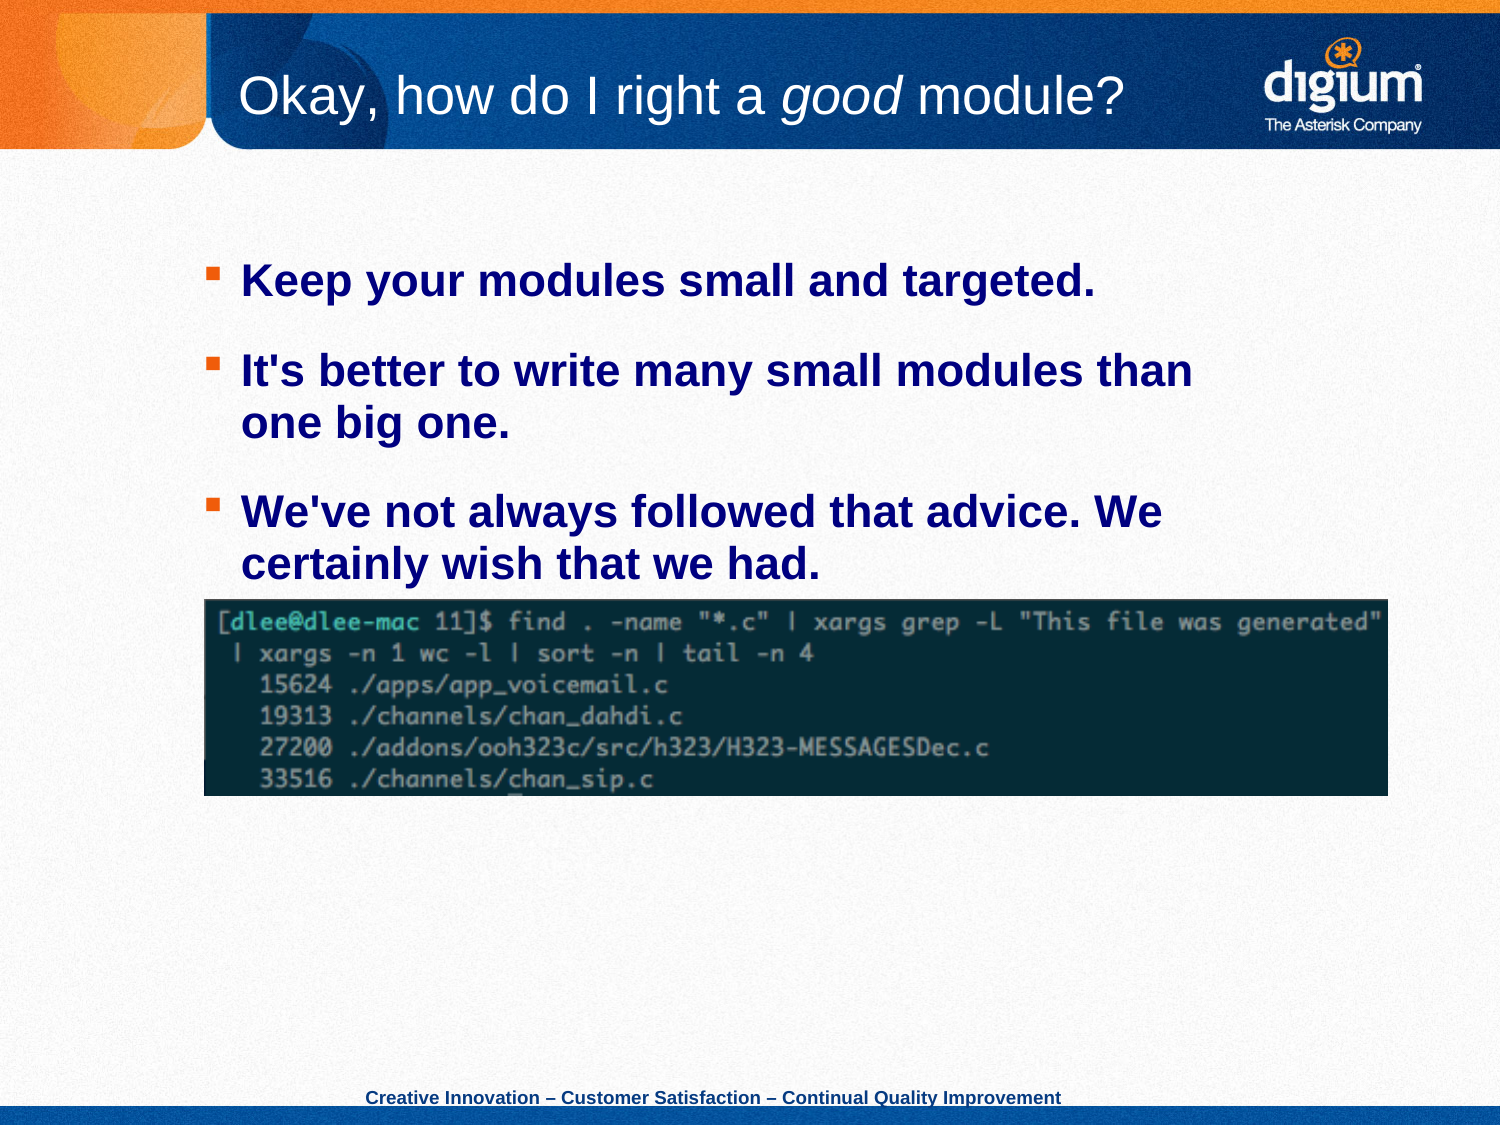

# Okay, how do I right a good module?
Keep your modules small and targeted.
It's better to write many small modules than one big one.
We've not always followed that advice. We certainly wish that we had.